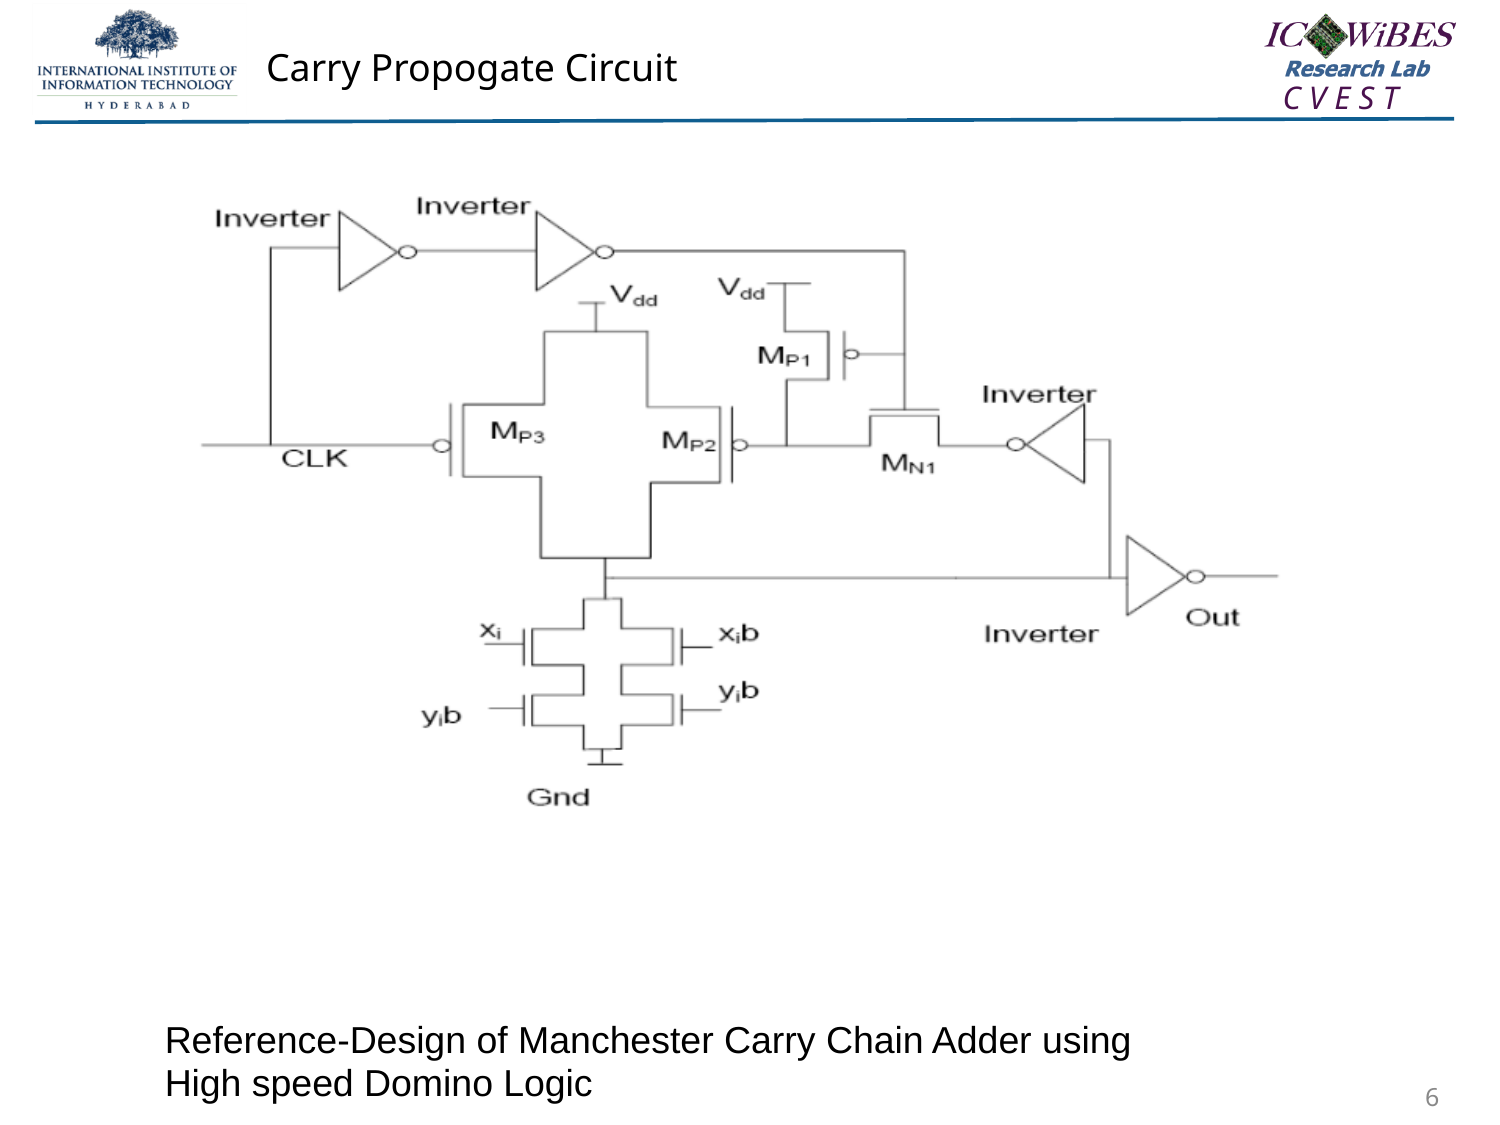

# Carry Propogate Circuit
Reference-Design of Manchester Carry Chain Adder using
High speed Domino Logic